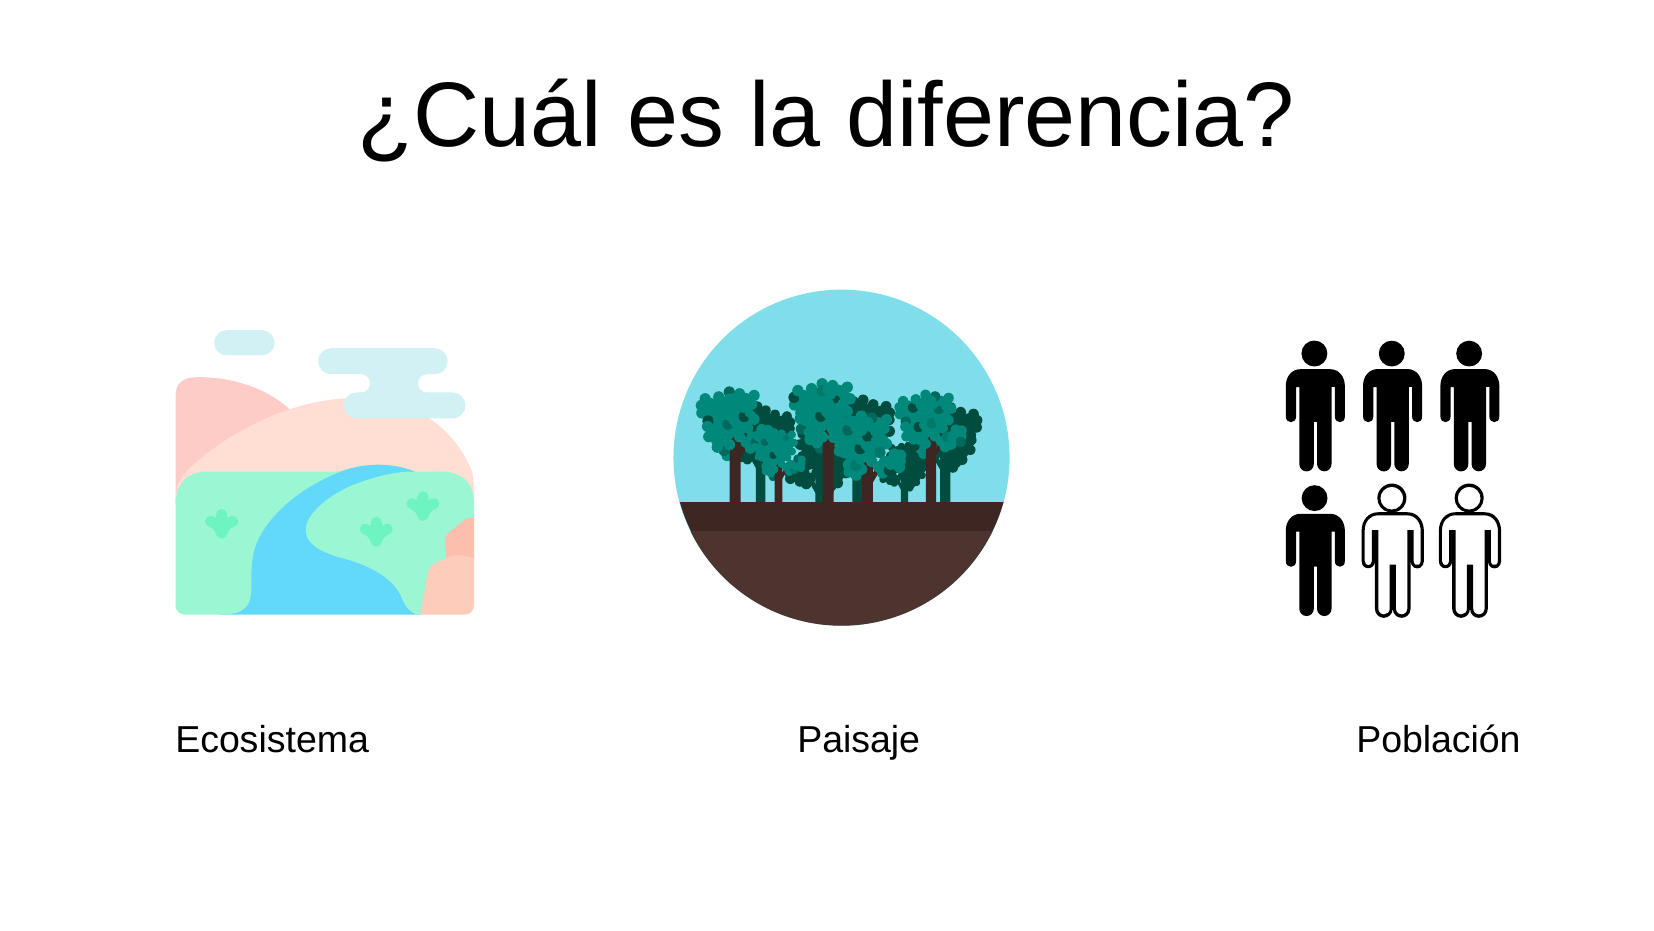

# ¿Cuál es la diferencia?
Ecosistema						 Paisaje						Población